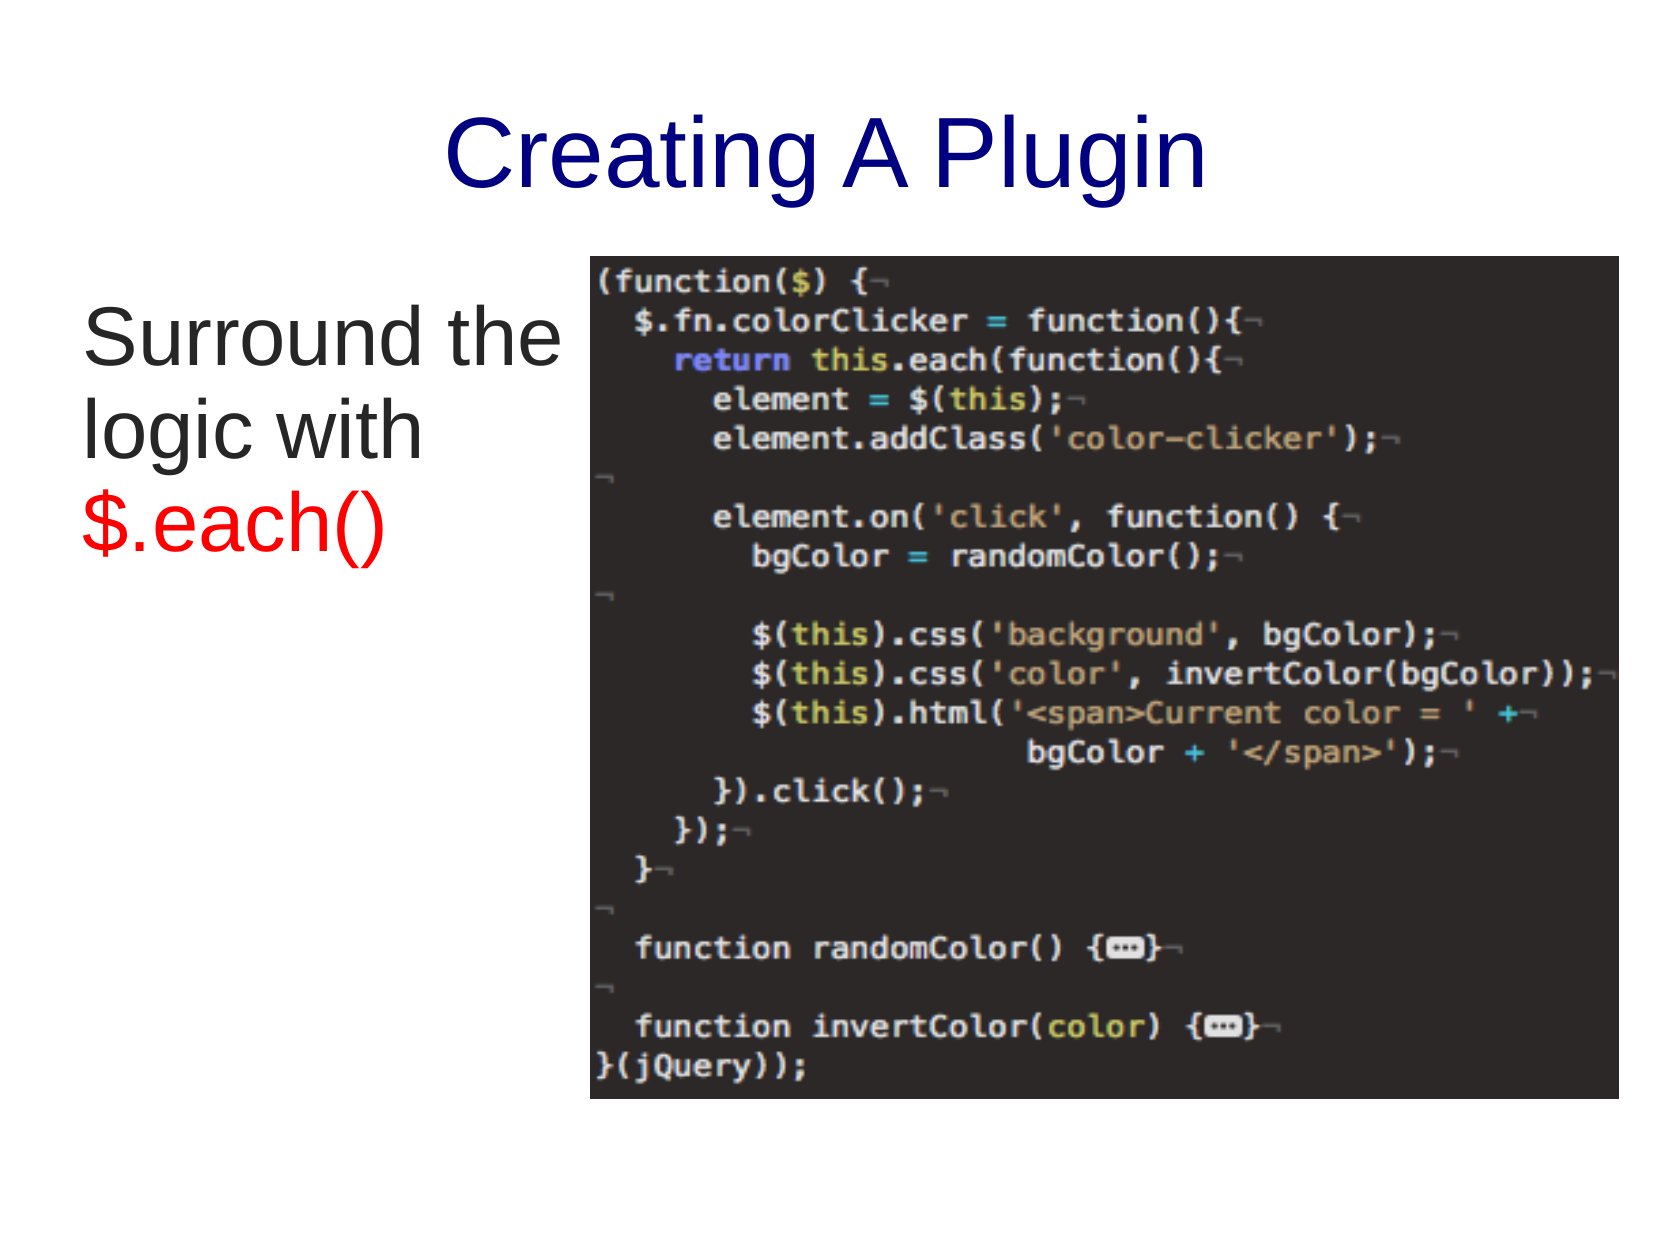

# Creating A Plugin
Surround the logic with $.each()